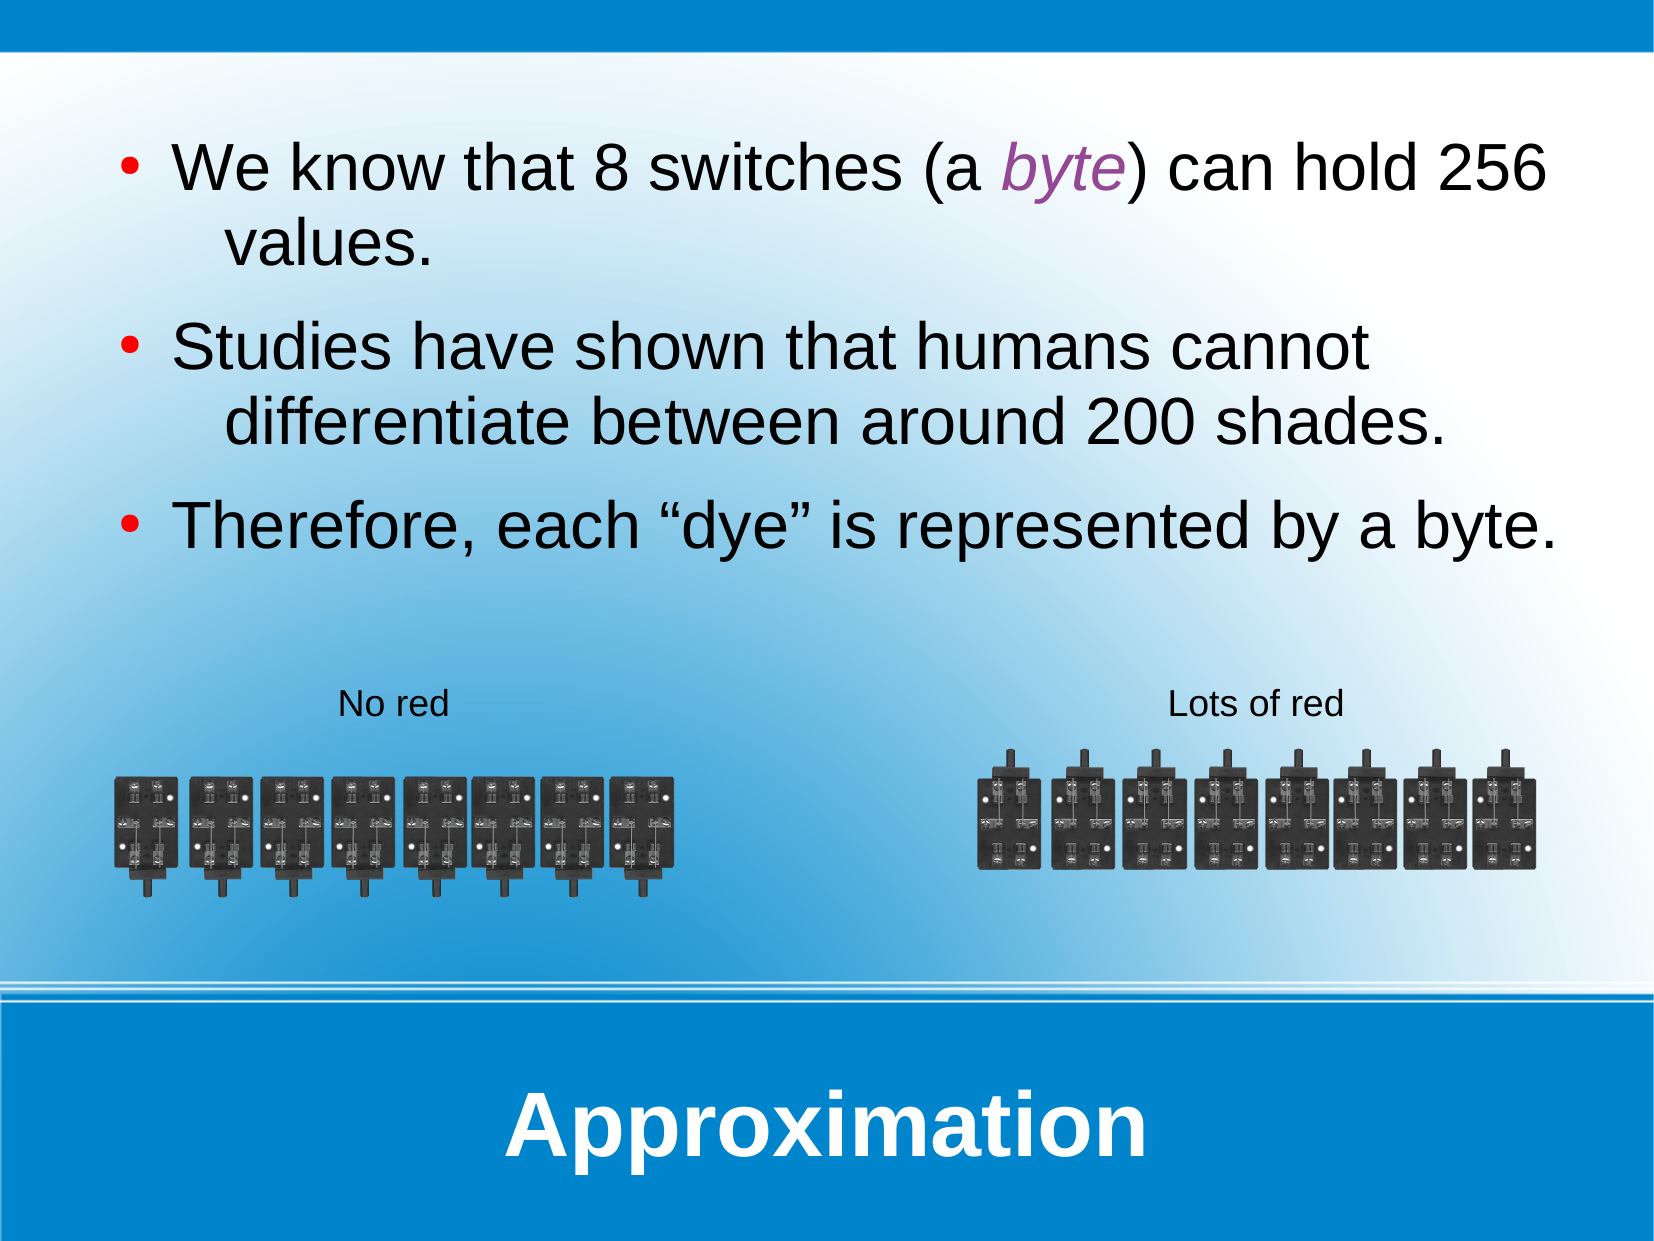

We know that 8 switches (a byte) can hold 256 values.
Studies have shown that humans cannot differentiate between around 200 shades.
Therefore, each “dye” is represented by a byte.
No red
Lots of red
# Approximation